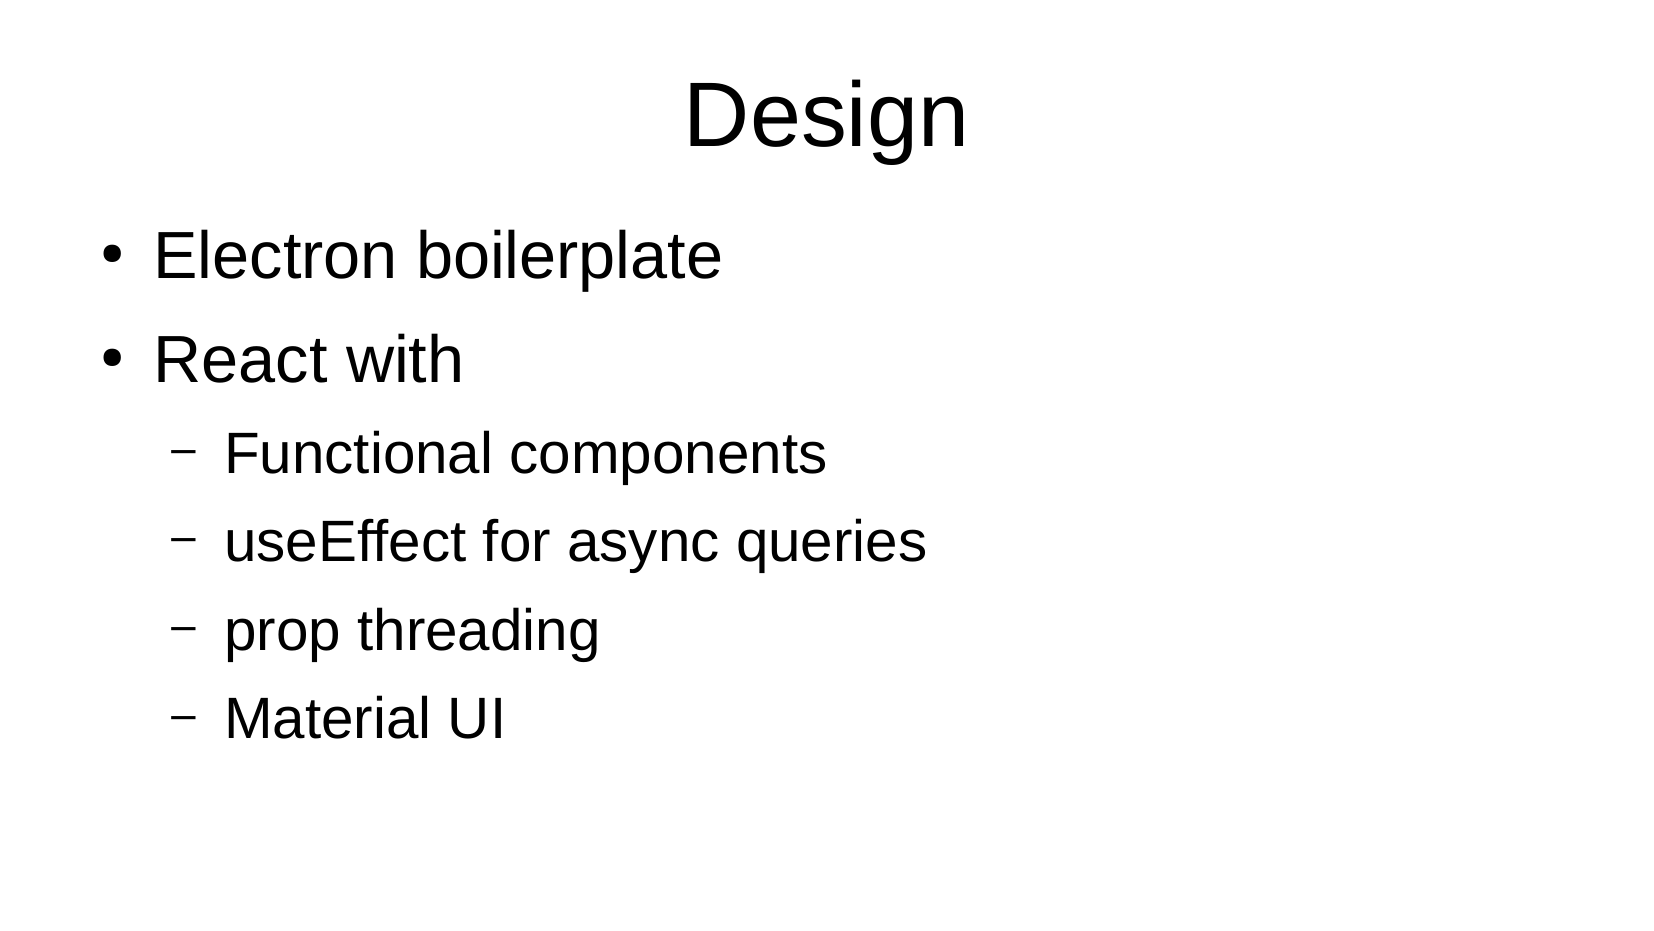

# Design
Electron boilerplate
React with
Functional components
useEffect for async queries
prop threading
Material UI